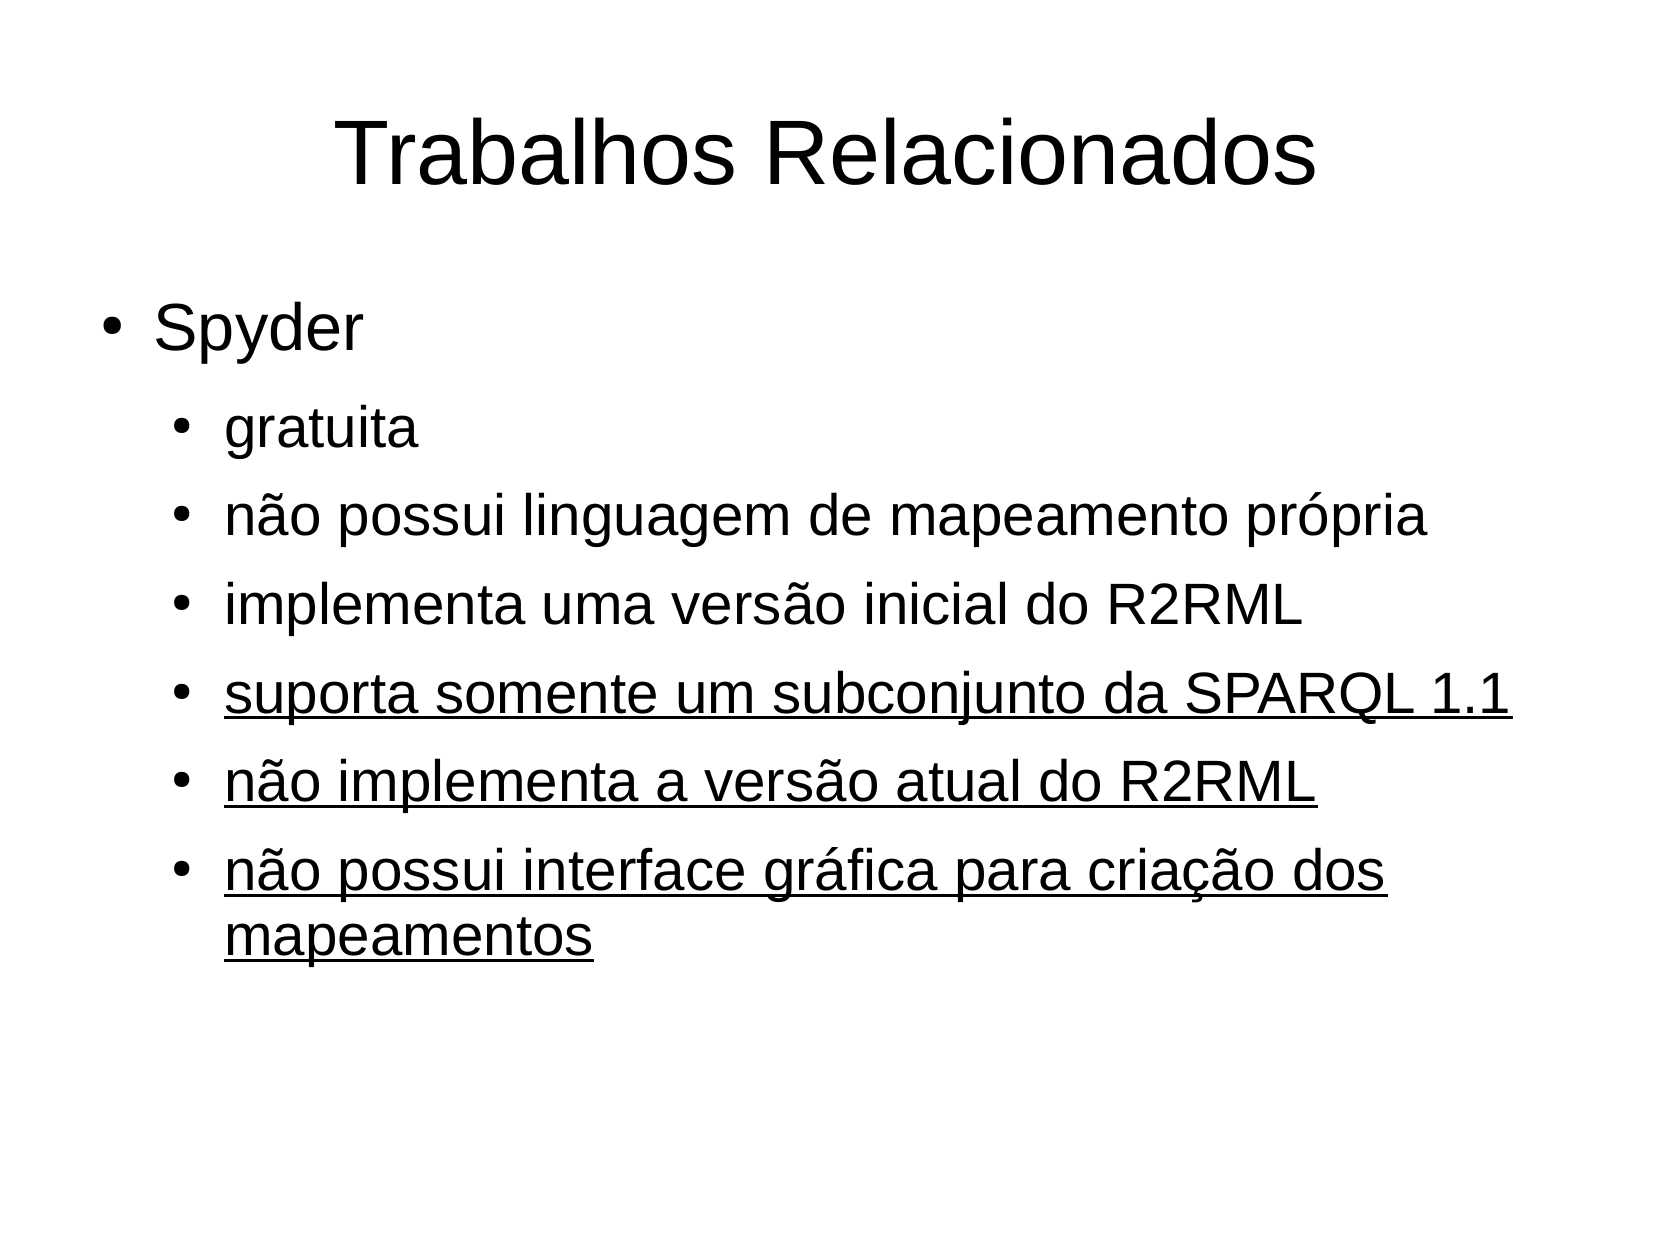

# Trabalhos Relacionados
Spyder
gratuita
não possui linguagem de mapeamento própria
implementa uma versão inicial do R2RML
suporta somente um subconjunto da SPARQL 1.1
não implementa a versão atual do R2RML
não possui interface gráfica para criação dos mapeamentos